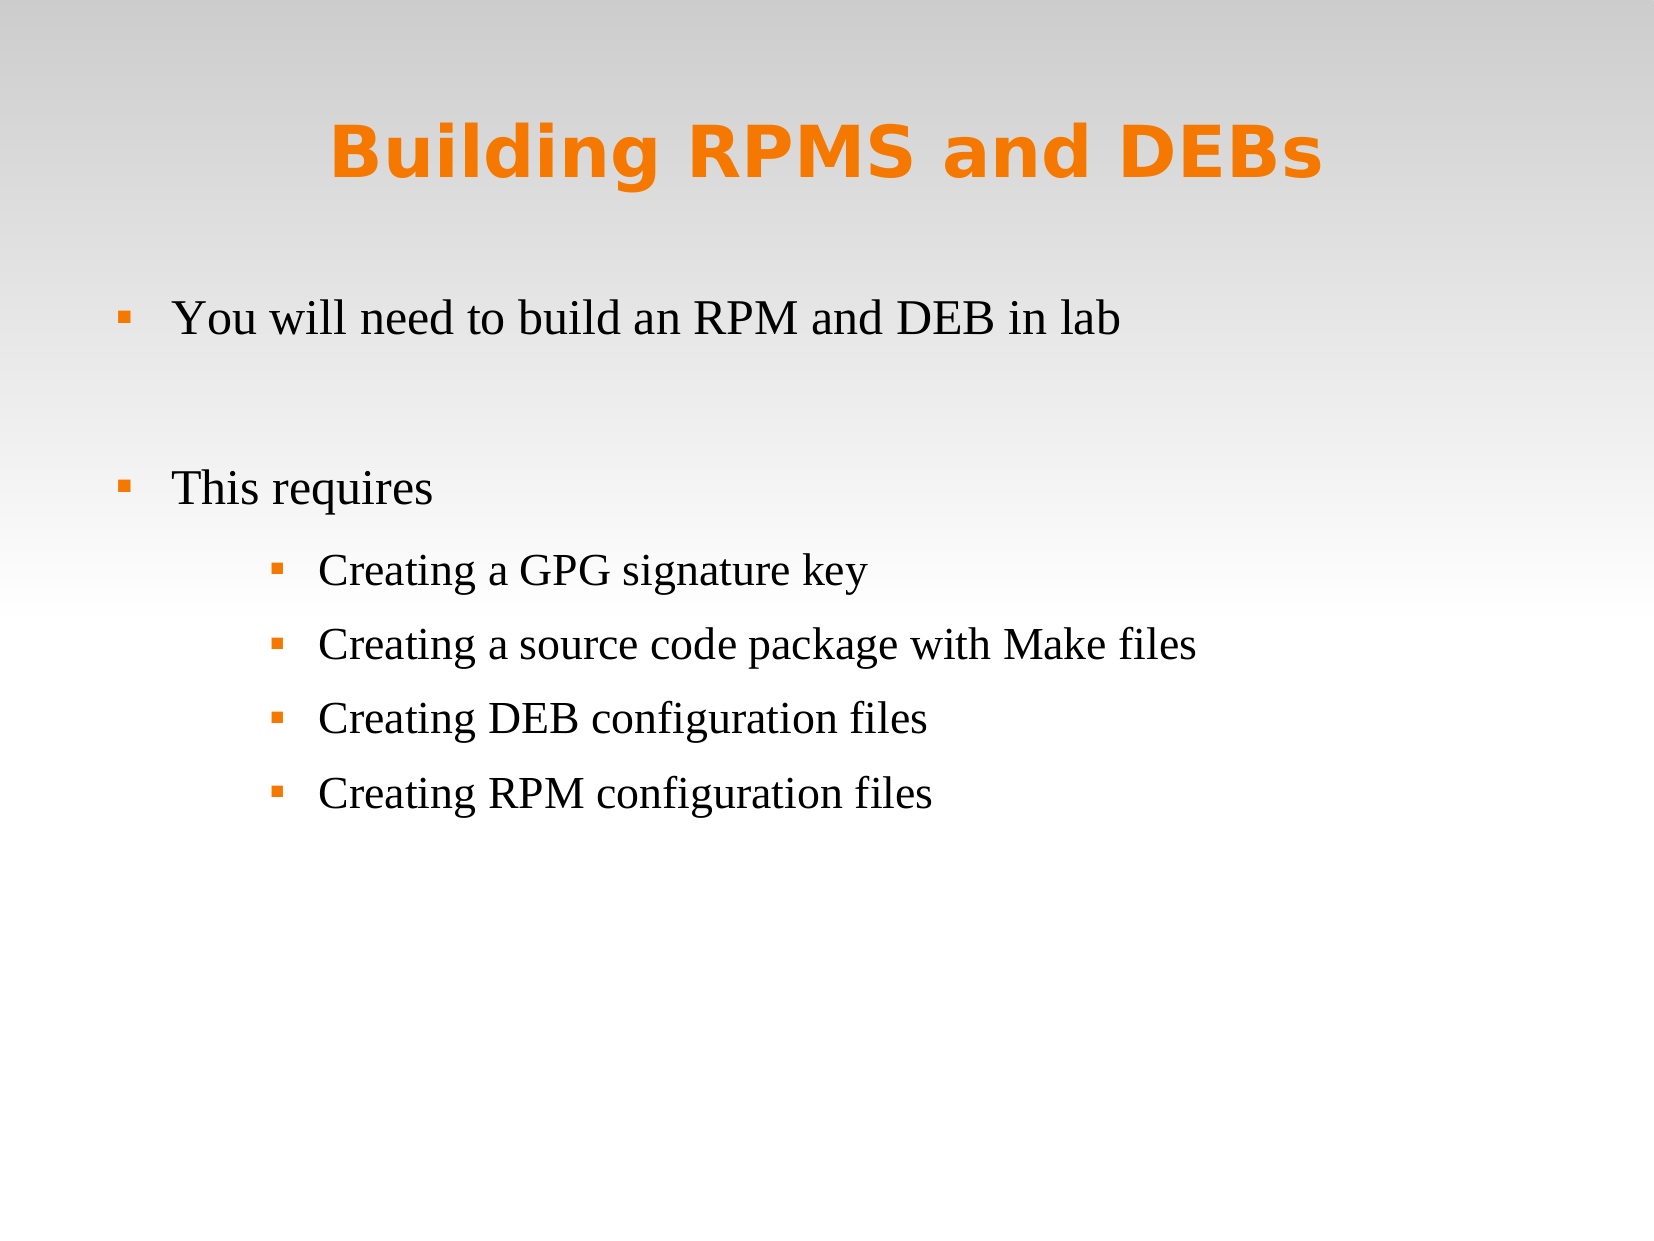

# Building RPMS and DEBs
You will need to build an RPM and DEB in lab
This requires
Creating a GPG signature key
Creating a source code package with Make files
Creating DEB configuration files
Creating RPM configuration files